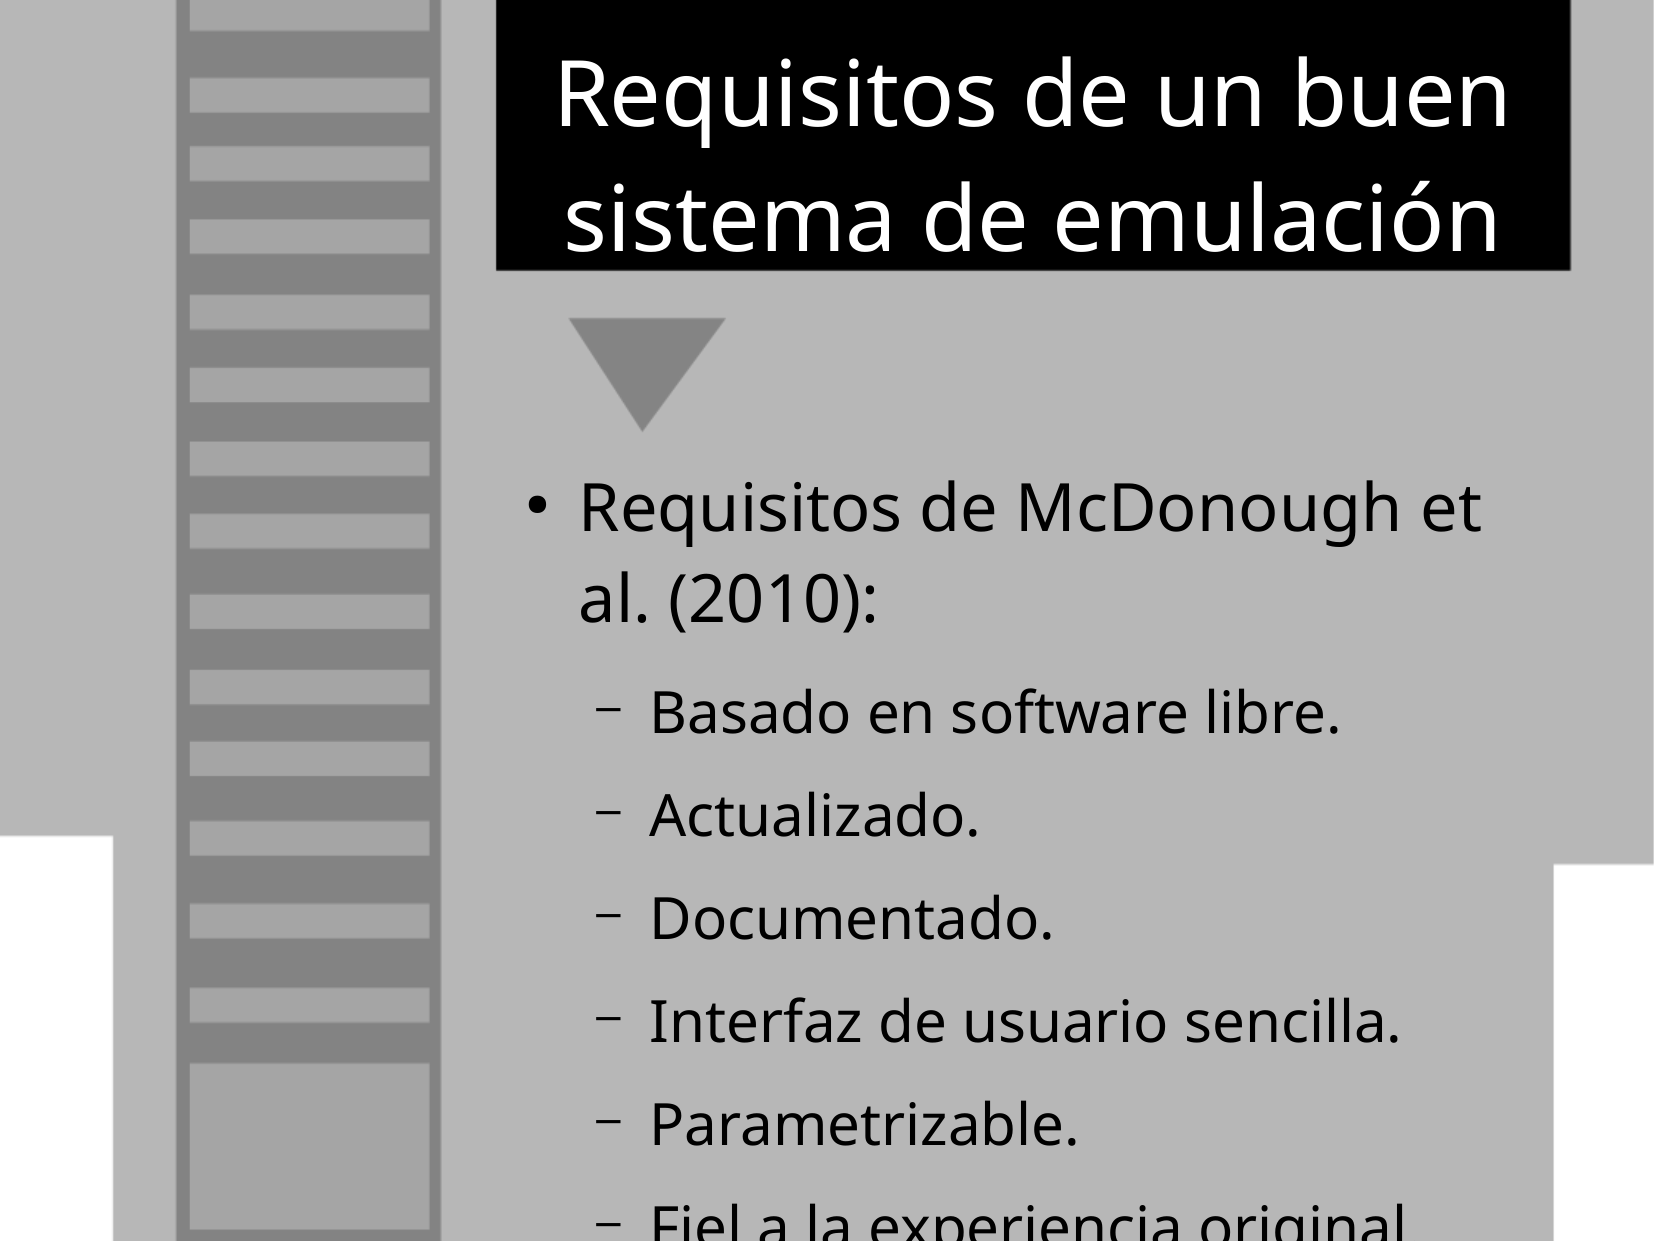

# Requisitos de un buen sistema de emulación
Requisitos de McDonough et al. (2010):
Basado en software libre.
Actualizado.
Documentado.
Interfaz de usuario sencilla.
Parametrizable.
Fiel a la experiencia original.